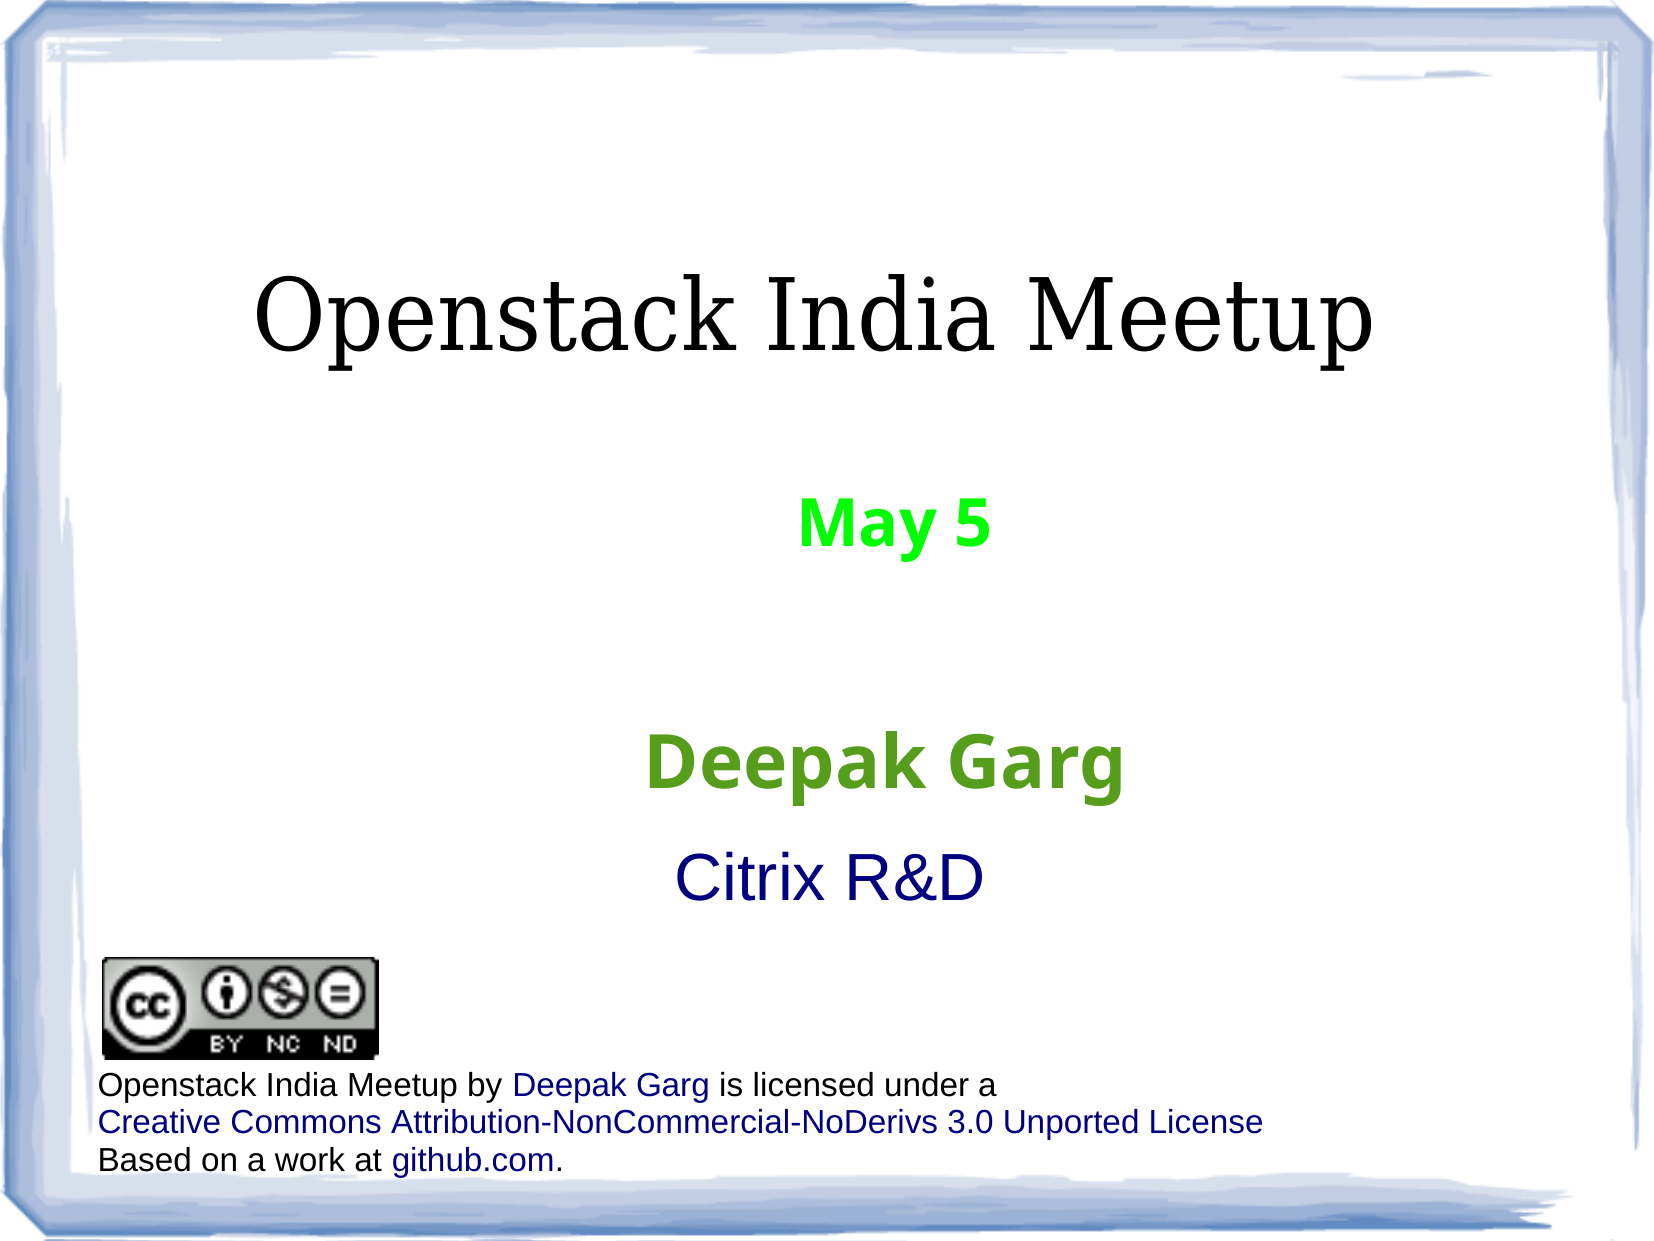

# Openstack India Meetup
 May 5
Deepak Garg
 Citrix R&D
Openstack India Meetup by Deepak Garg is licensed under a Creative Commons Attribution-NonCommercial-NoDerivs 3.0 Unported LicenseBased on a work at github.com.